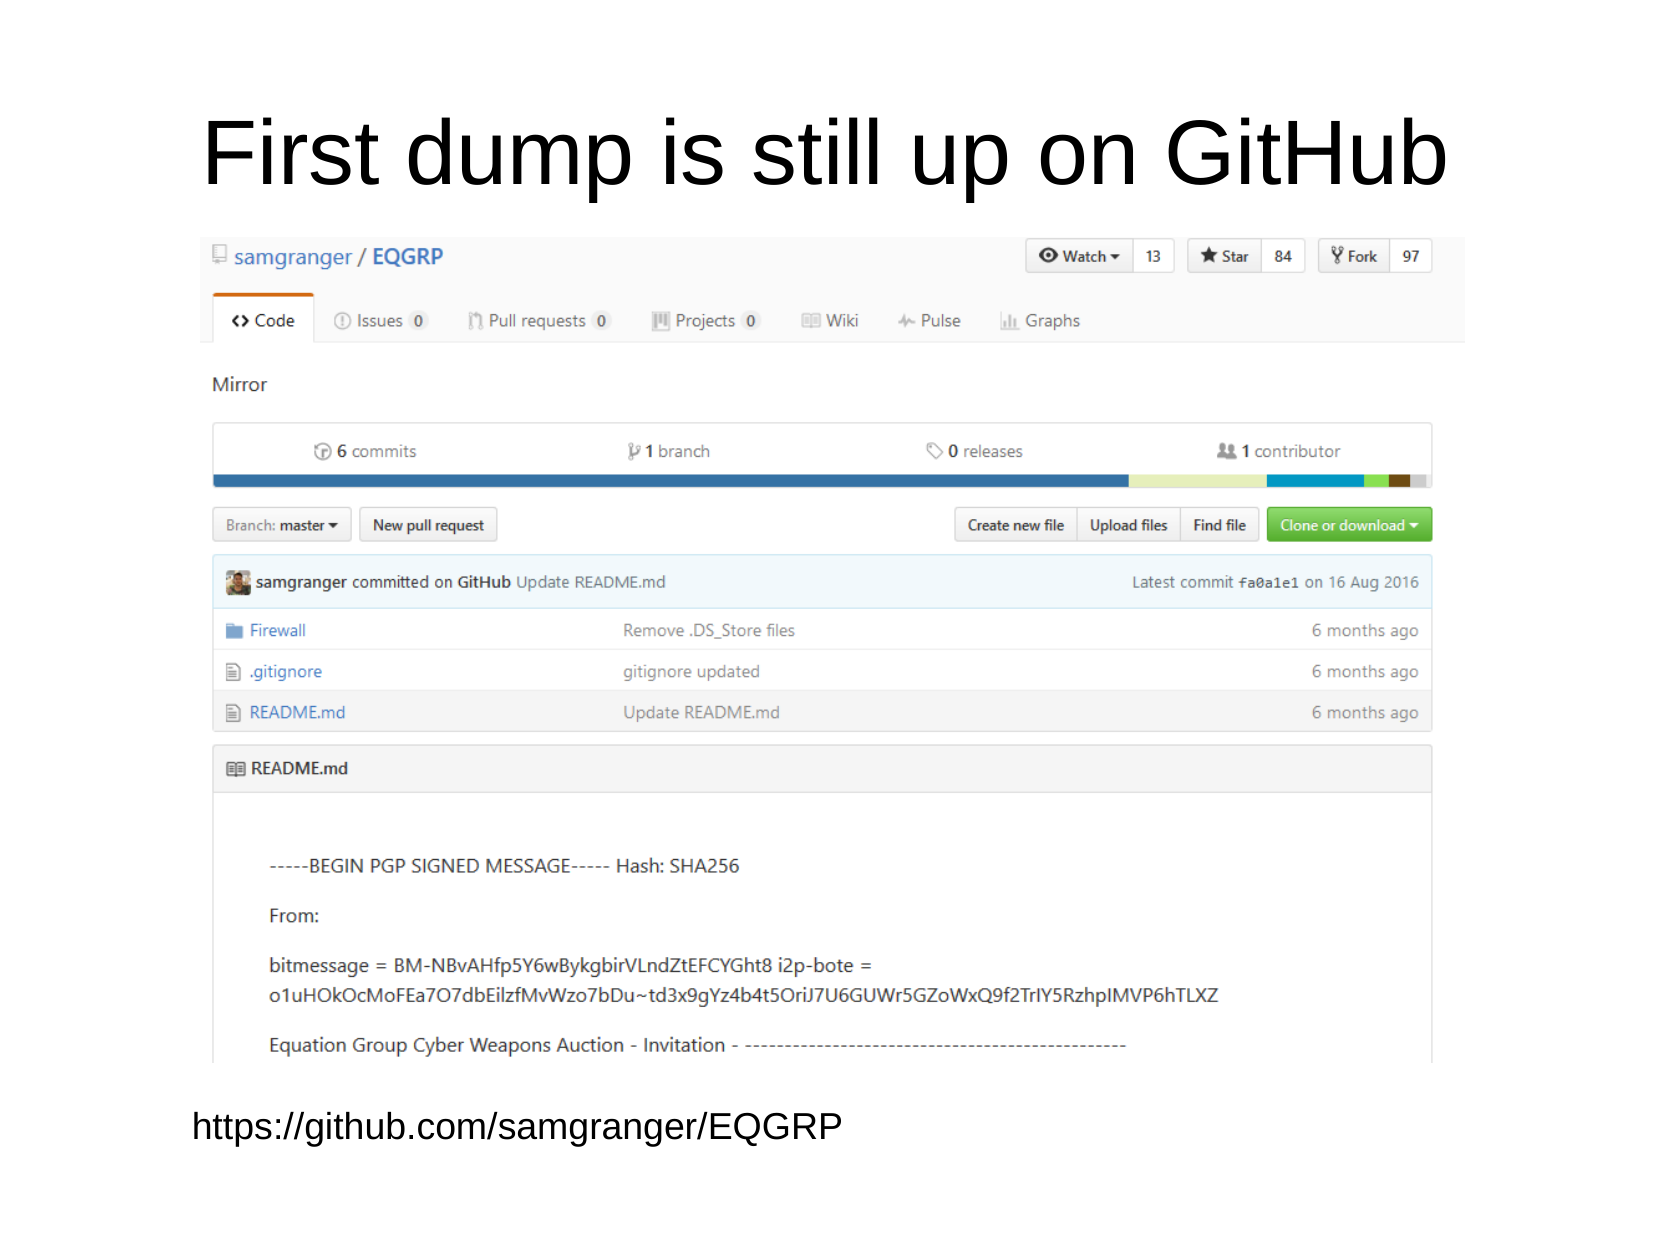

# First dump is still up on GitHub
https://github.com/samgranger/EQGRP